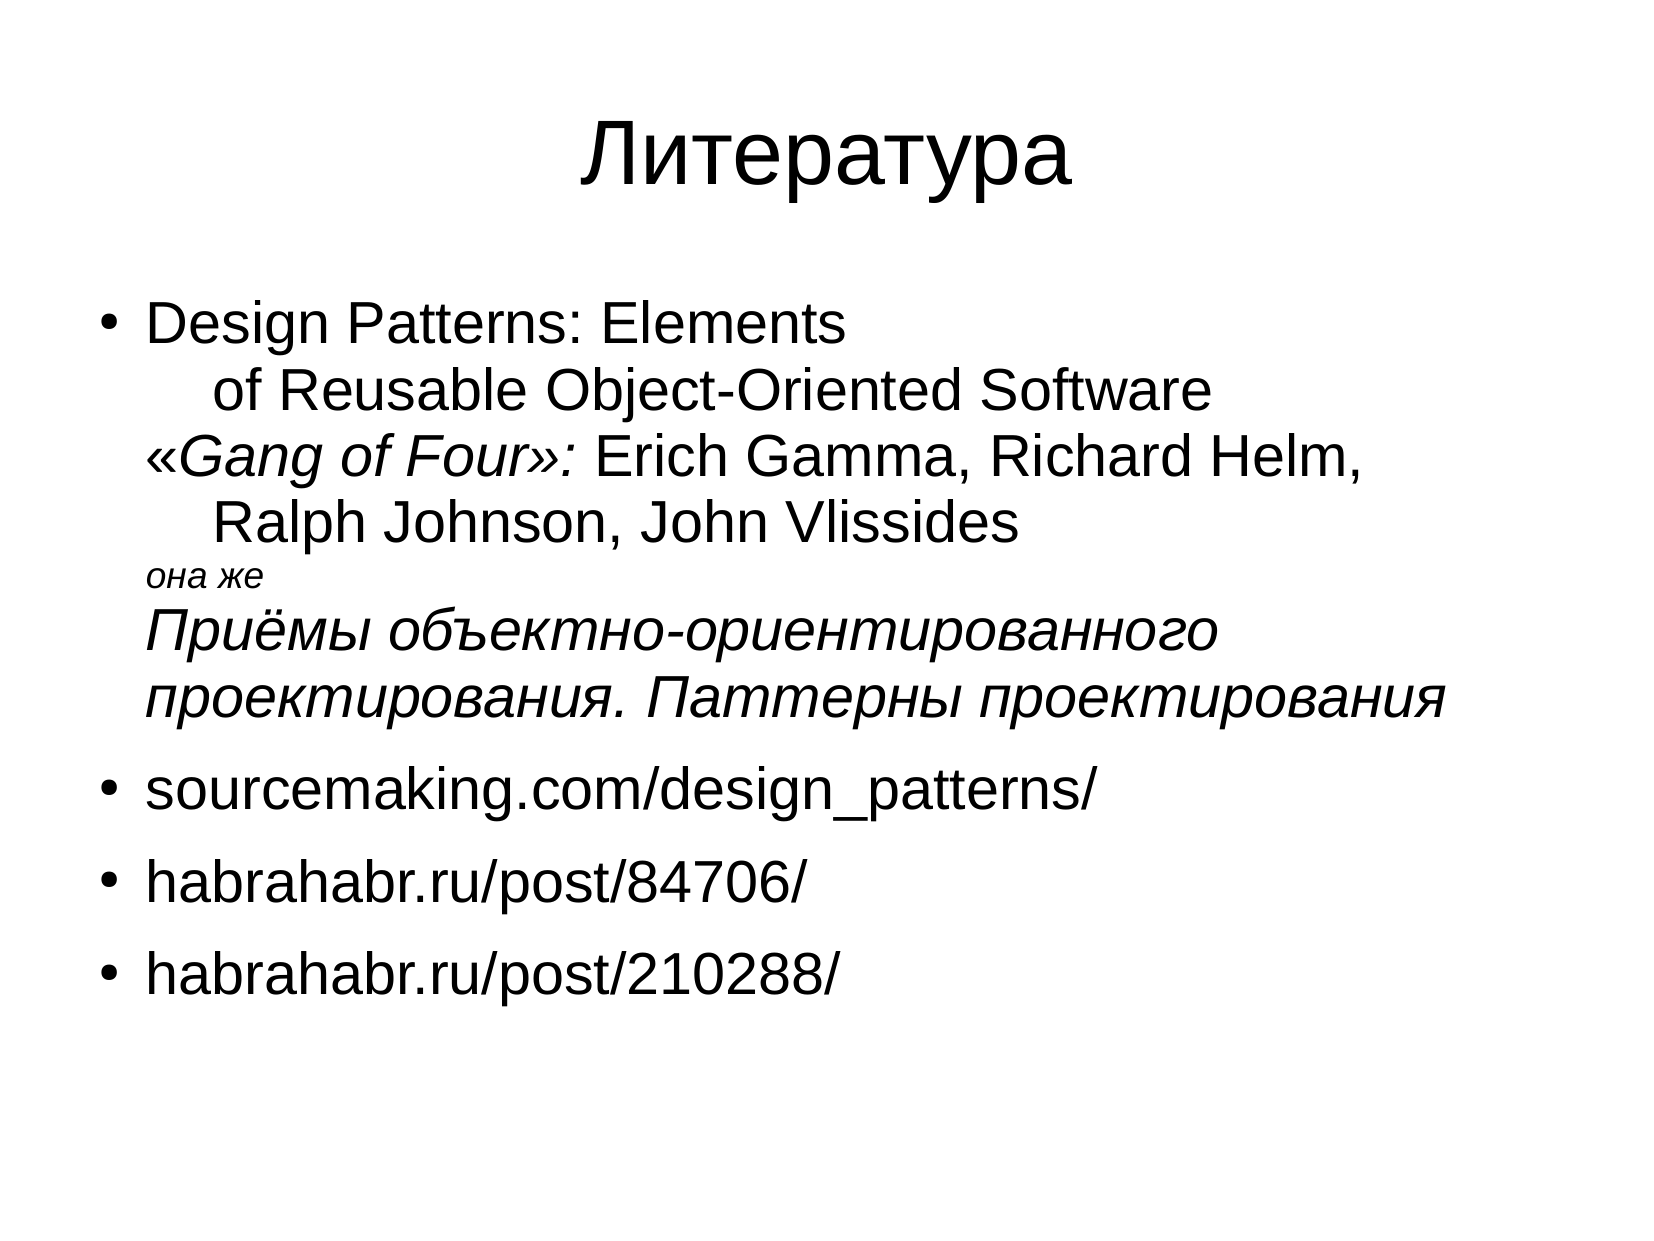

# Литература
Design Patterns: Elements
	of Reusable Object-Oriented Software
«Gang of Four»: Erich Gamma, Richard Helm,
	Ralph Johnson, John Vlissides
она же
Приёмы объектно-ориентированного проектирования. Паттерны проектирования
sourcemaking.com/design_patterns/
habrahabr.ru/post/84706/
habrahabr.ru/post/210288/